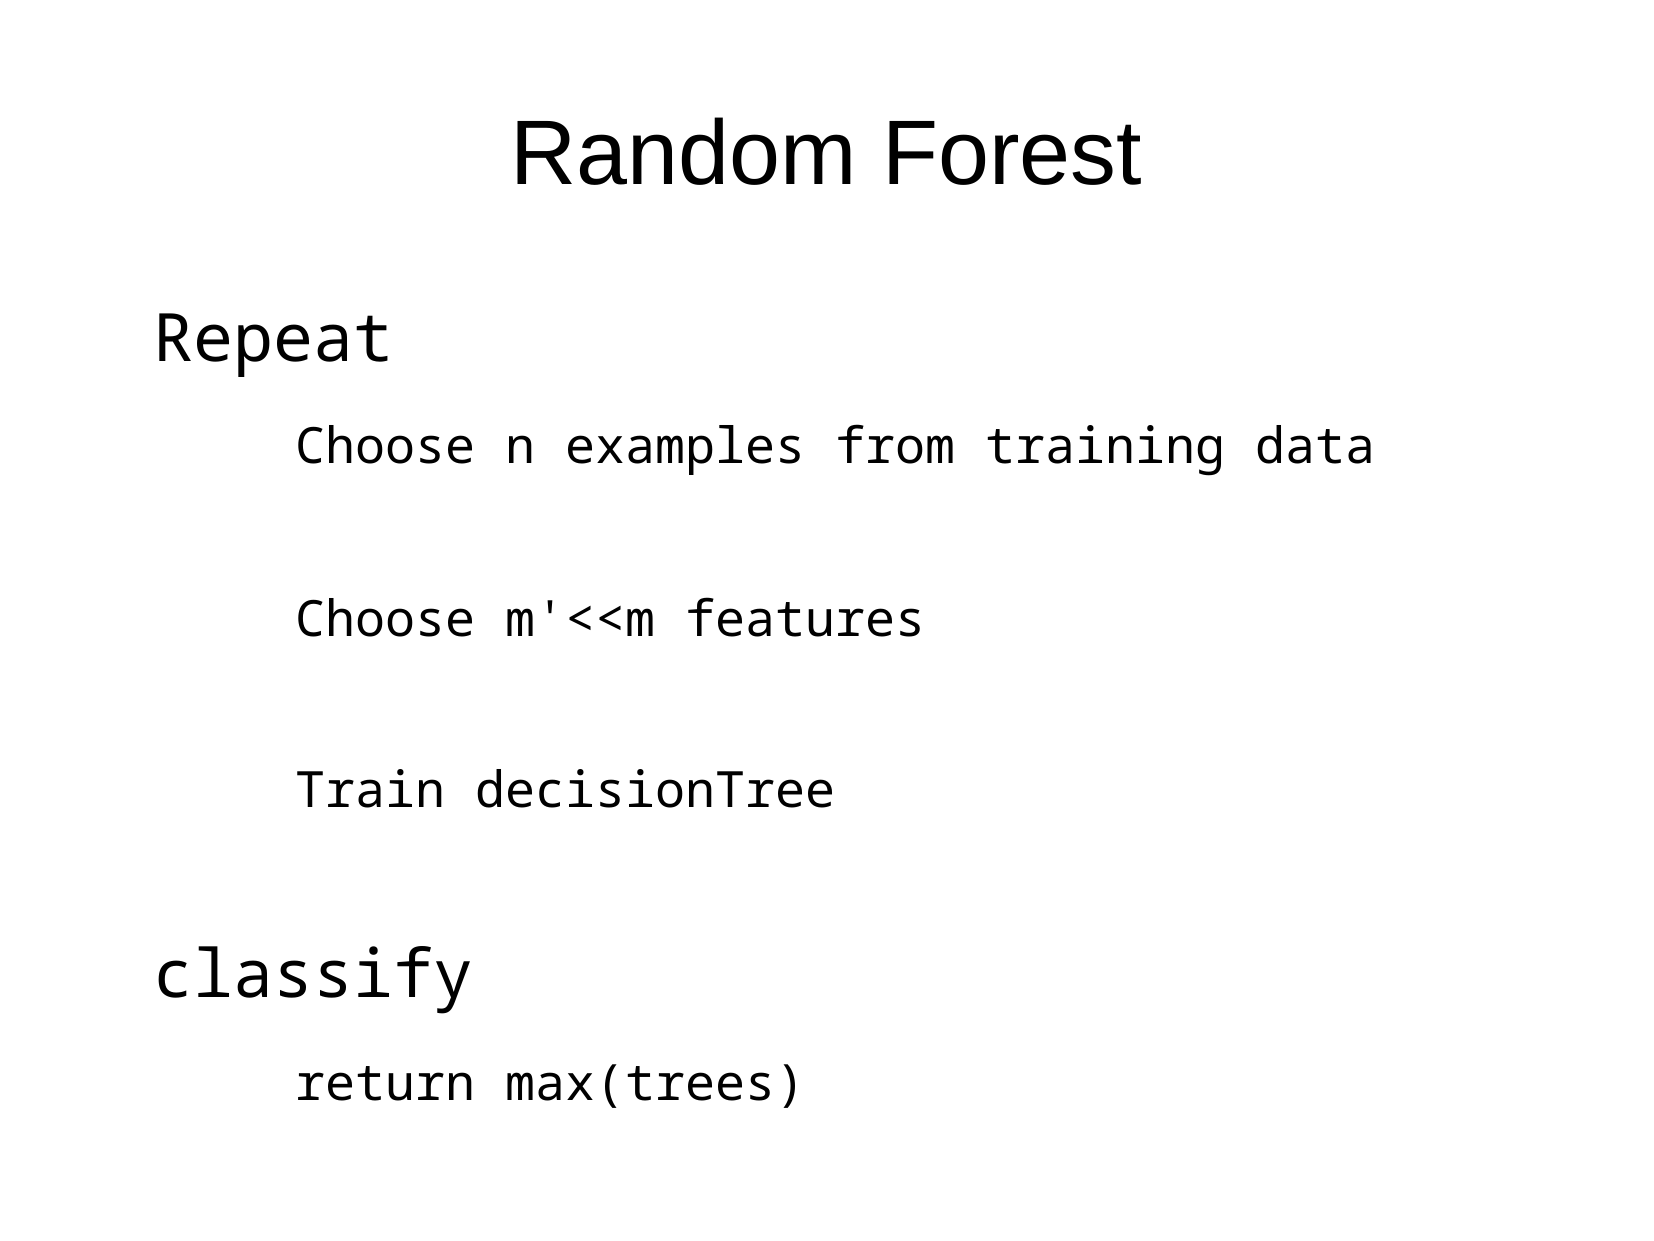

# Random Forest
Repeat
Choose n examples from training data
Choose m'<<m features
Train decisionTree
classify
return max(trees)